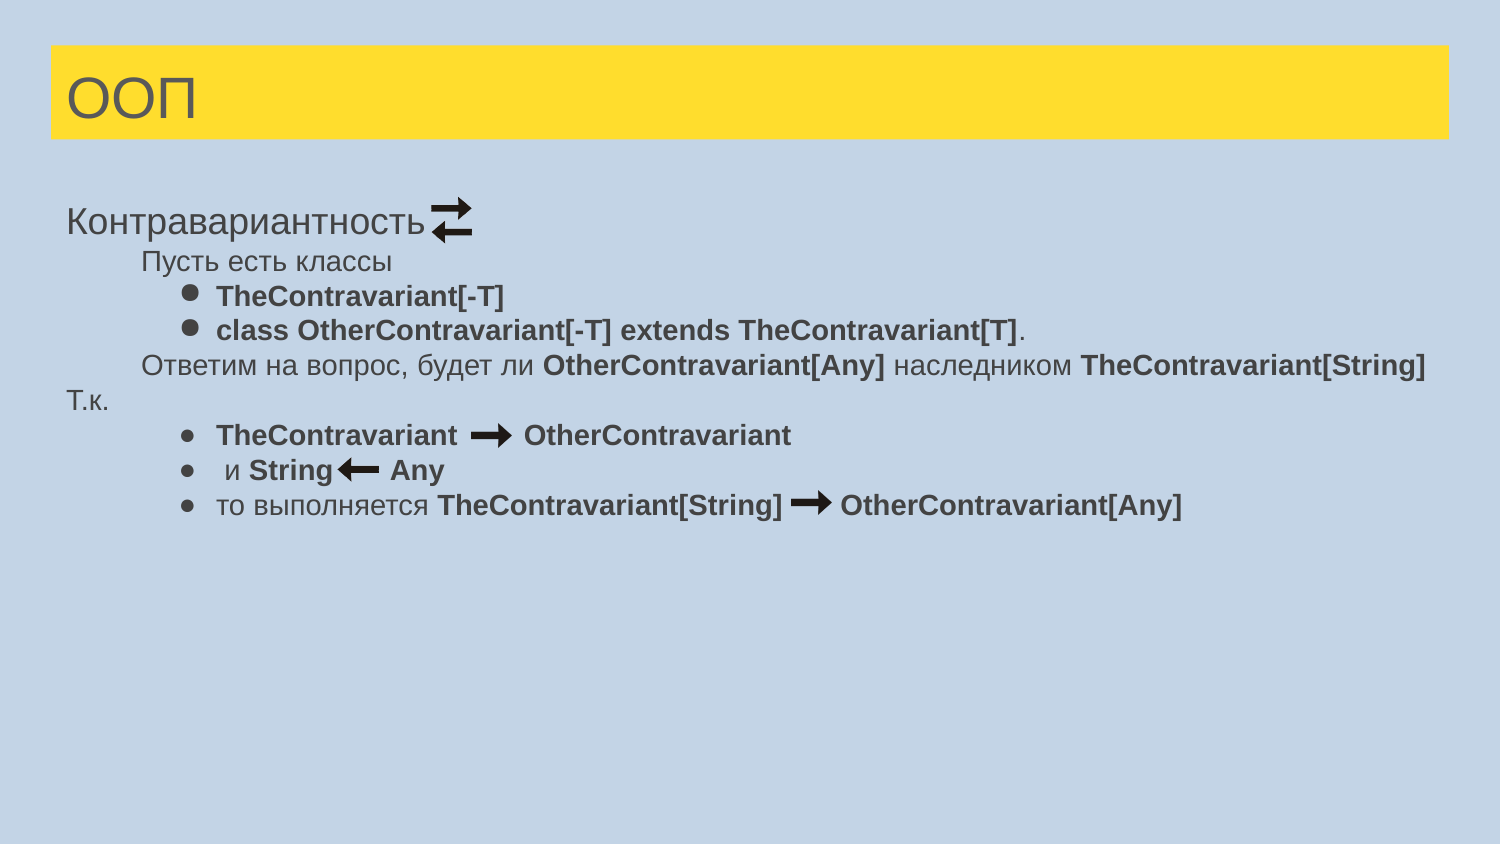

# ООП
Контравариантность
Пусть есть классы
TheContravariant[-T]
class OtherContravariant[-T] extends TheContravariant[T].
Ответим на вопрос, будет ли OtherContravariant[Any] наследником TheContravariant[String]
Т.к.
TheContravariant OtherContravariant
 и String Any
то выполняется TheContravariant[String] OtherContravariant[Any]